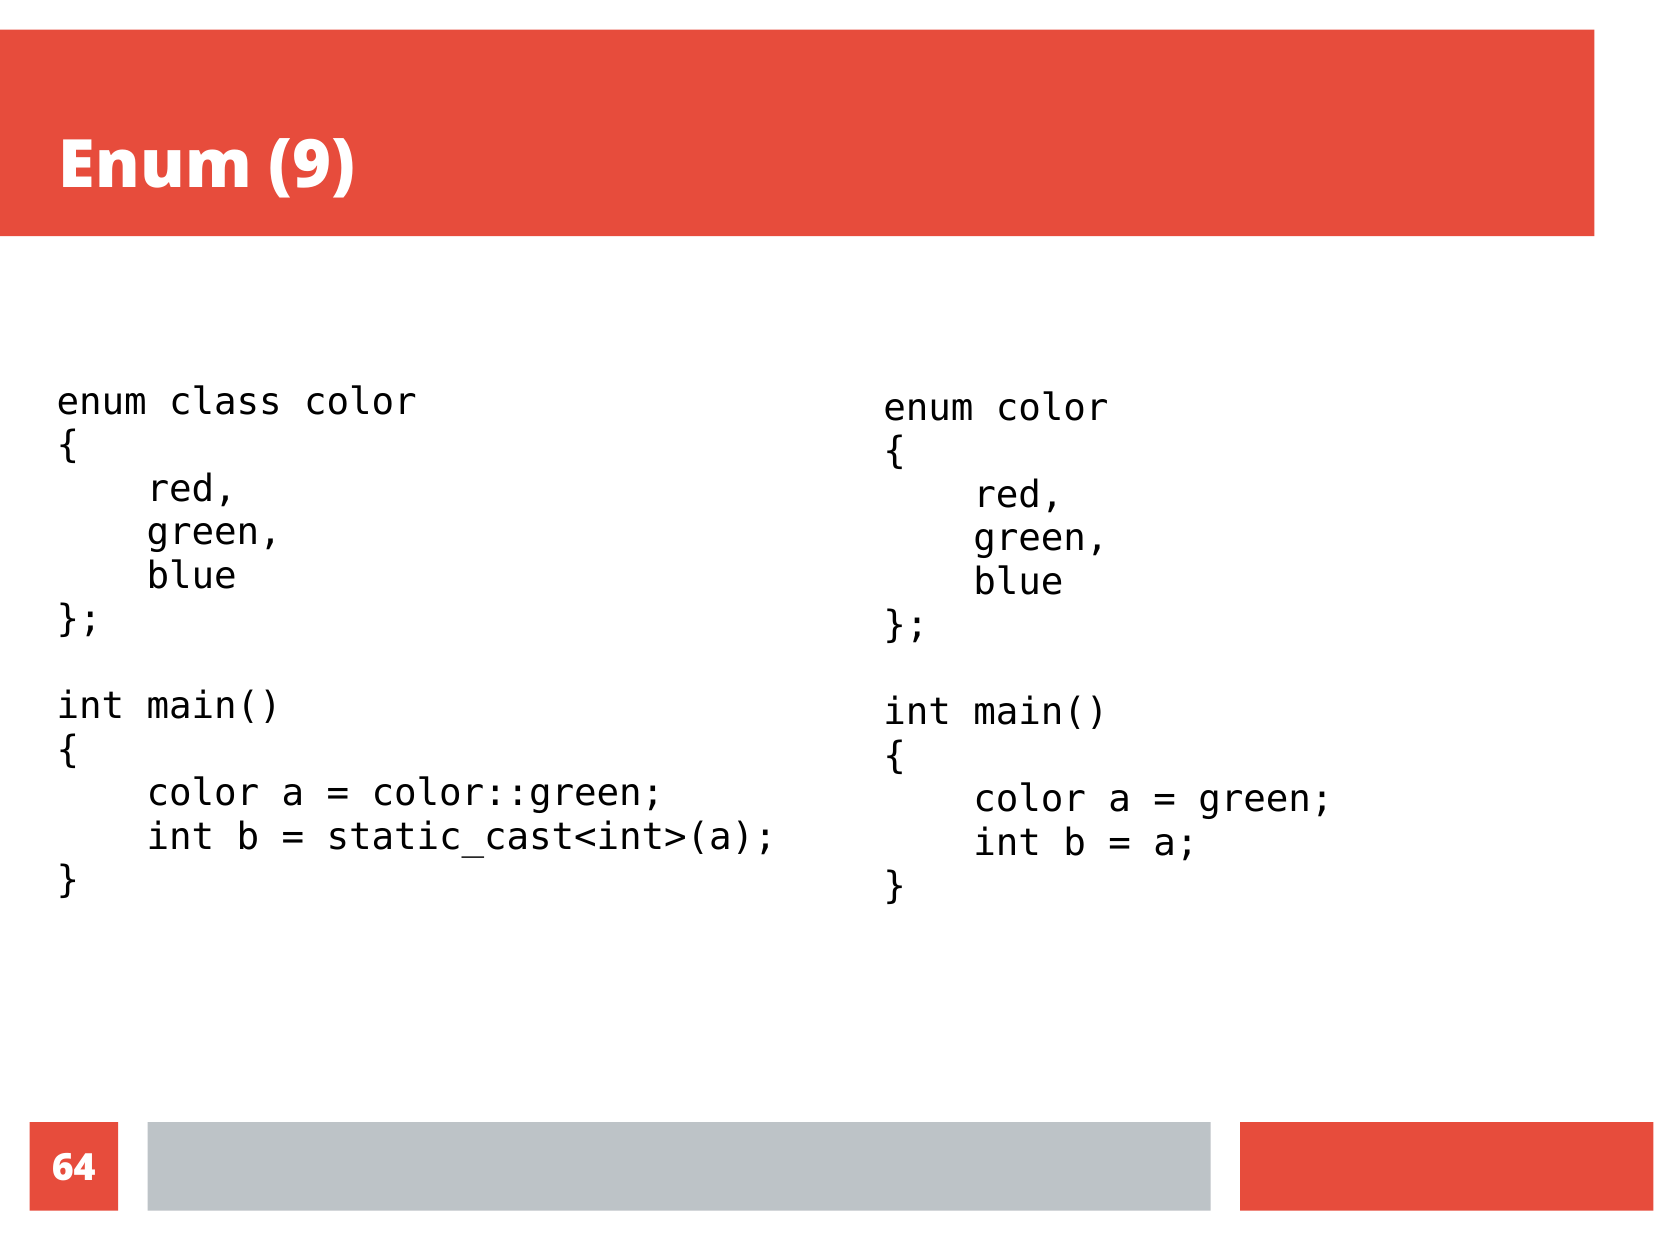

# Enum (9)
enum class color
{
 red,
 green,
 blue
};
int main()
{
 color a = color::green;
 int b = static_cast<int>(a);
}
enum color
{
 red,
 green,
 blue
};
int main()
{
 color a = green;
 int b = a;
}
64